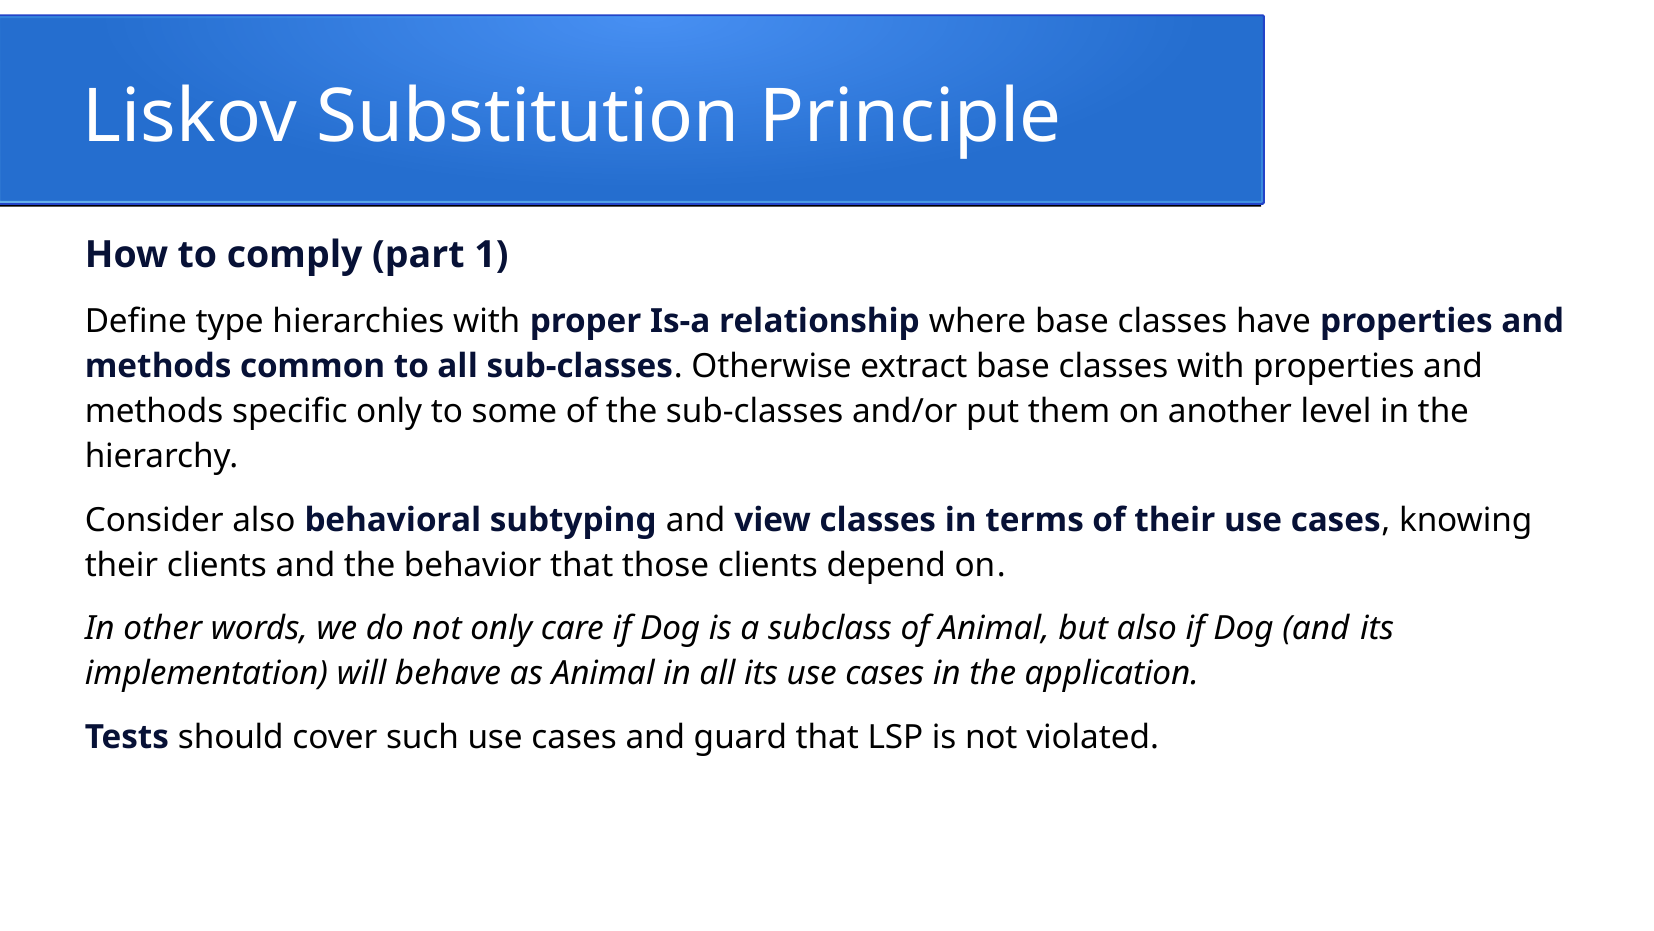

# Liskov Substitution Principle
How to comply (part 1)
Define type hierarchies with proper Is-a relationship where base classes have properties and methods common to all sub-classes. Otherwise extract base classes with properties and methods specific only to some of the sub-classes and/or put them on another level in the hierarchy.
Consider also behavioral subtyping and view classes in terms of their use cases, knowing their clients and the behavior that those clients depend on.
In other words, we do not only care if Dog is a subclass of Animal, but also if Dog (and its implementation) will behave as Animal in all its use cases in the application.
Tests should cover such use cases and guard that LSP is not violated.